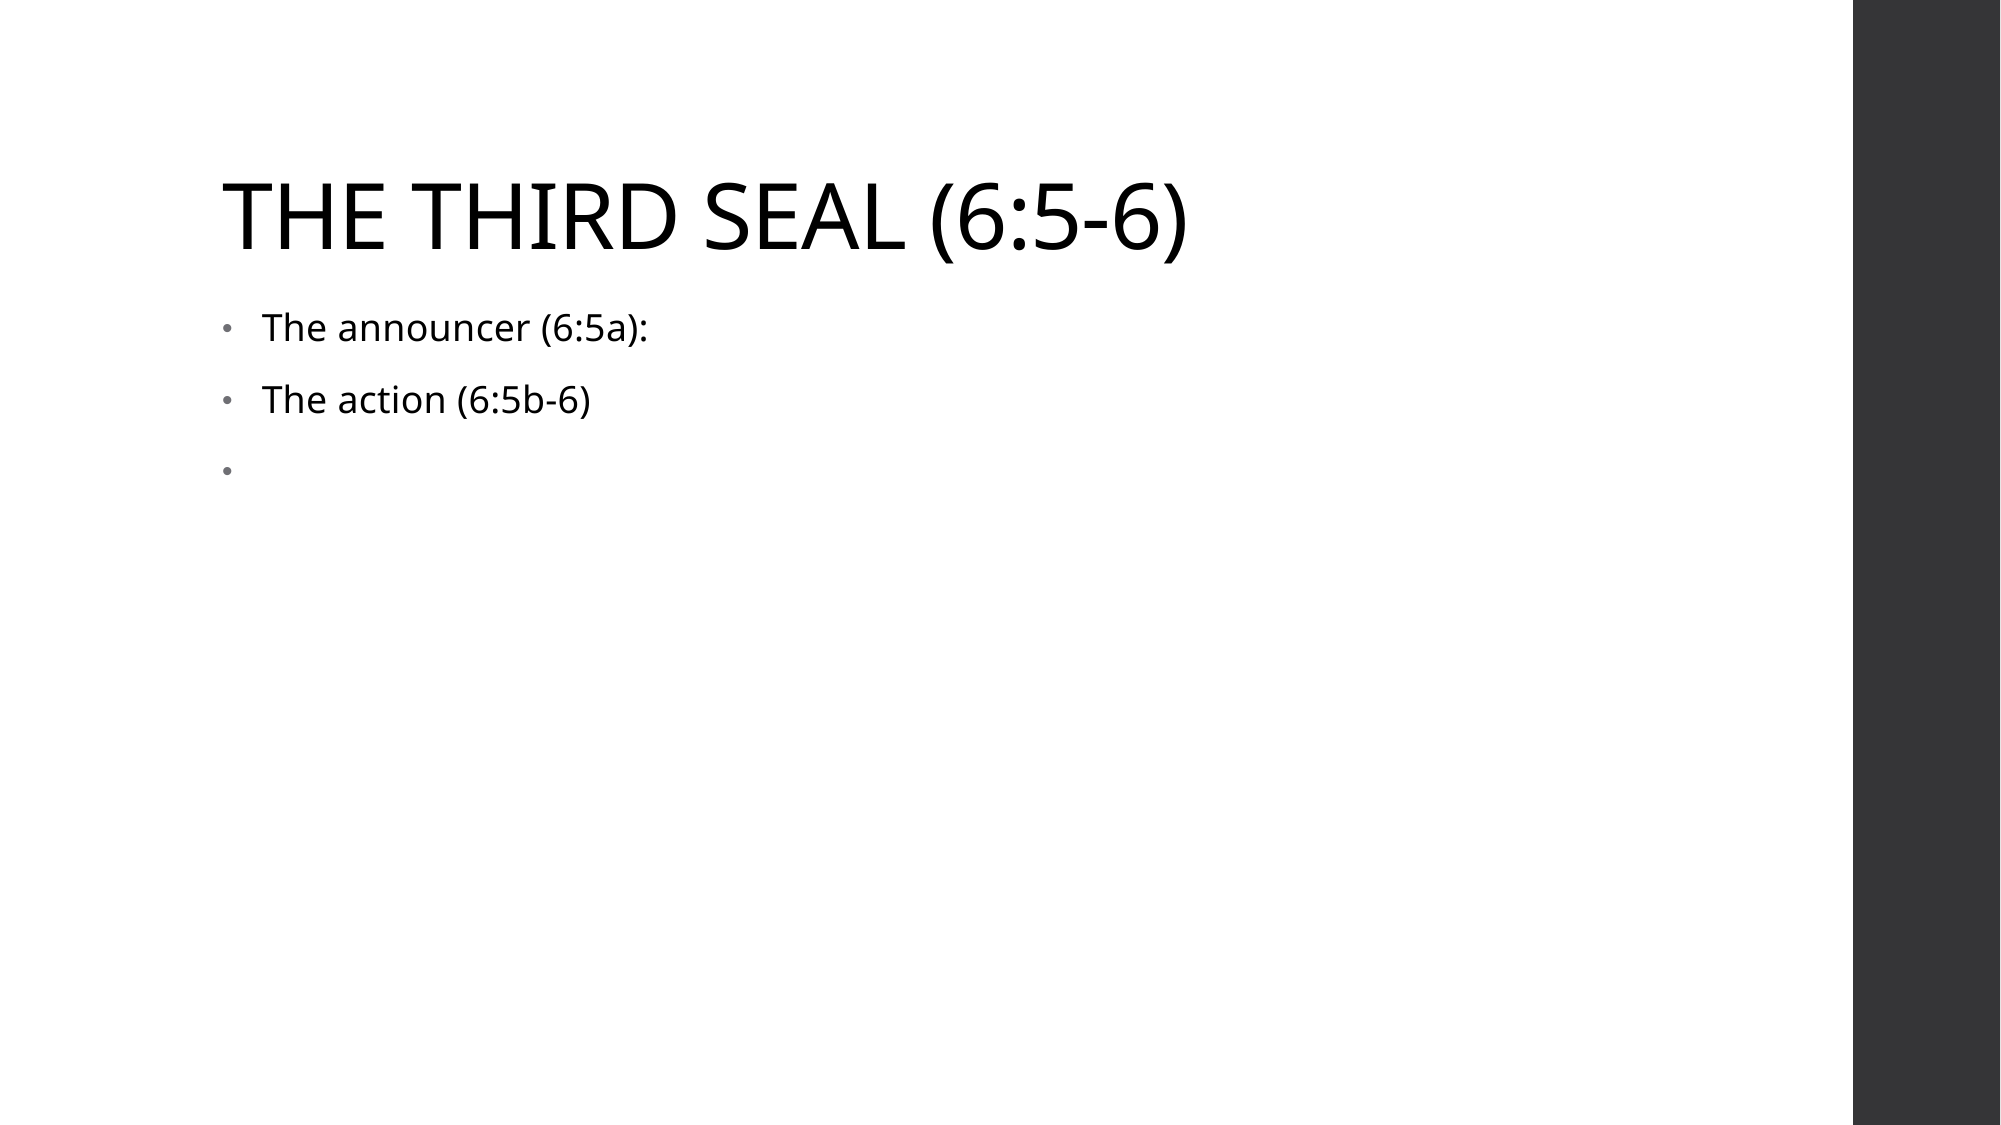

# THE THIRD SEAL (6:5-6)
 The announcer (6:5a):
 The action (6:5b-6)